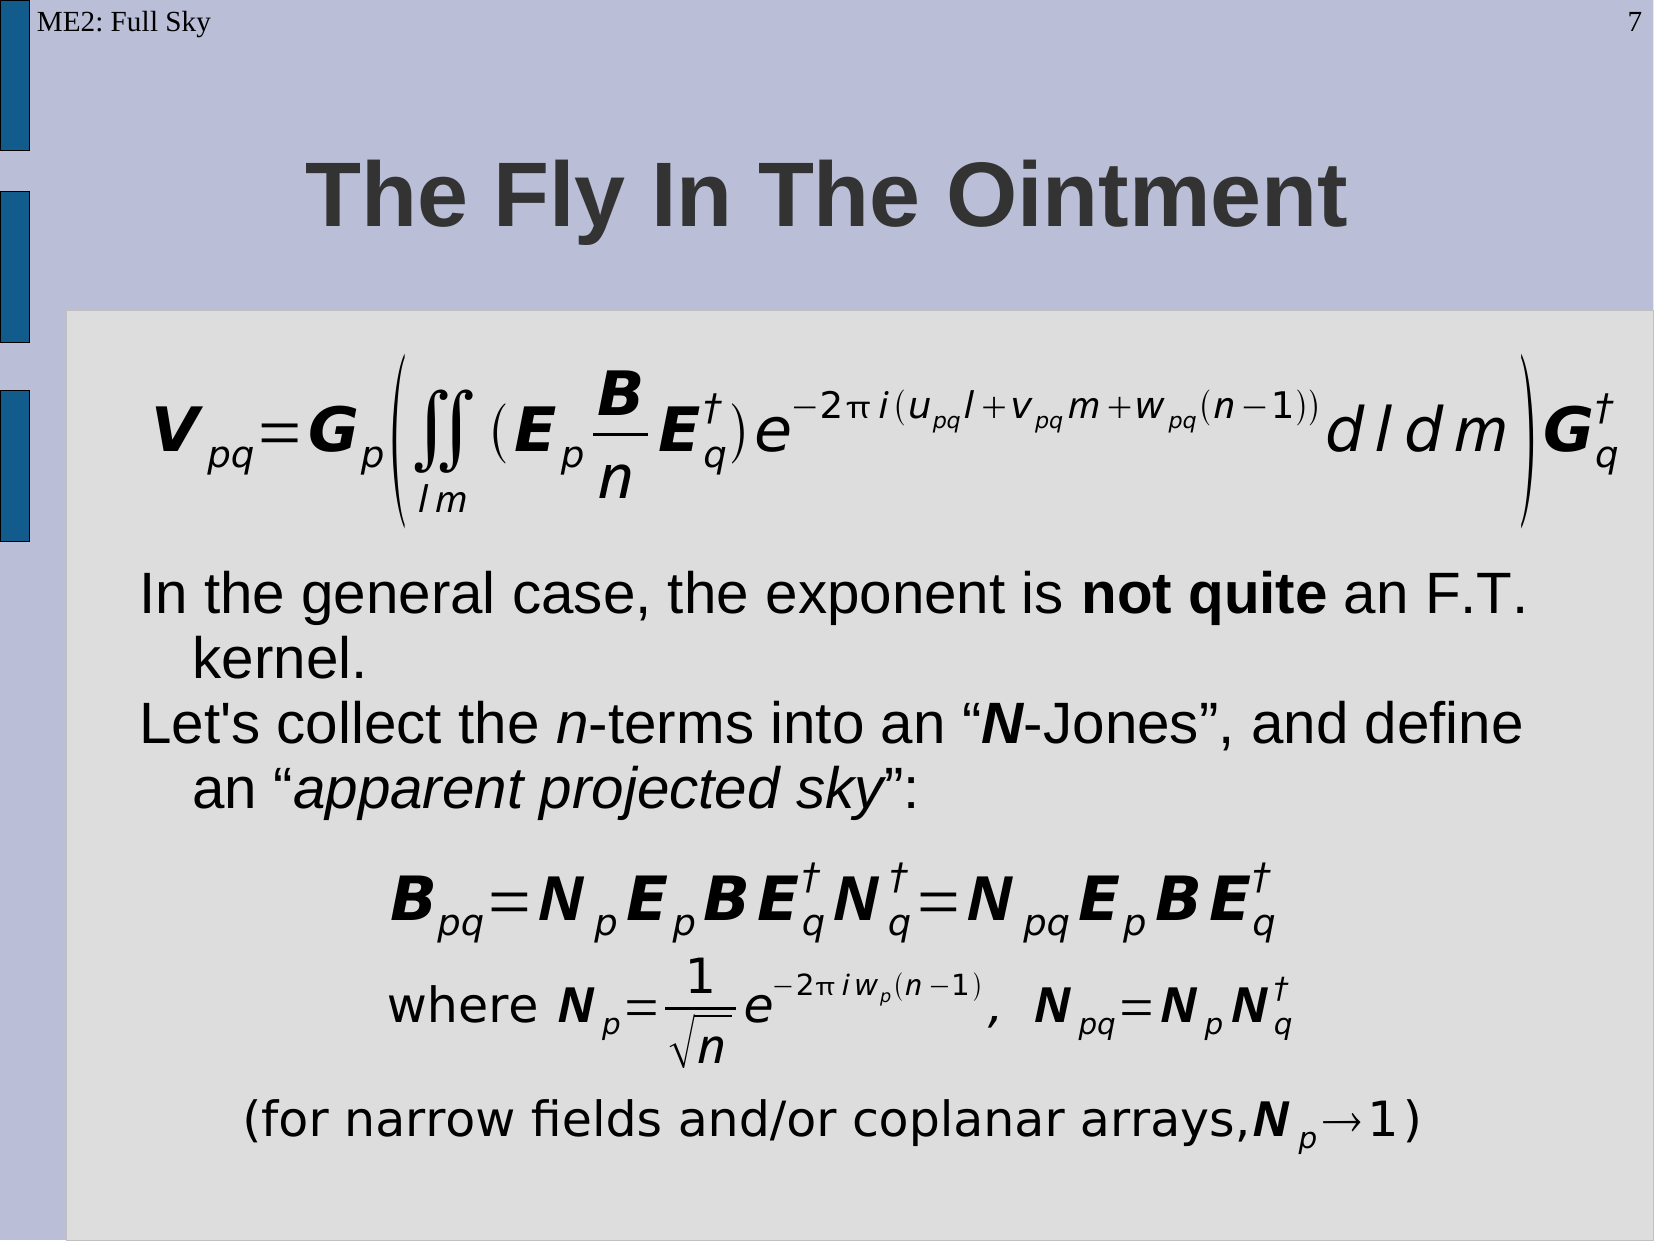

ME2: Full Sky
7
# The Fly In The Ointment
In the general case, the exponent is not quite an F.T. kernel.
Let's collect the n-terms into an “N-Jones”, and define an “apparent projected sky”: